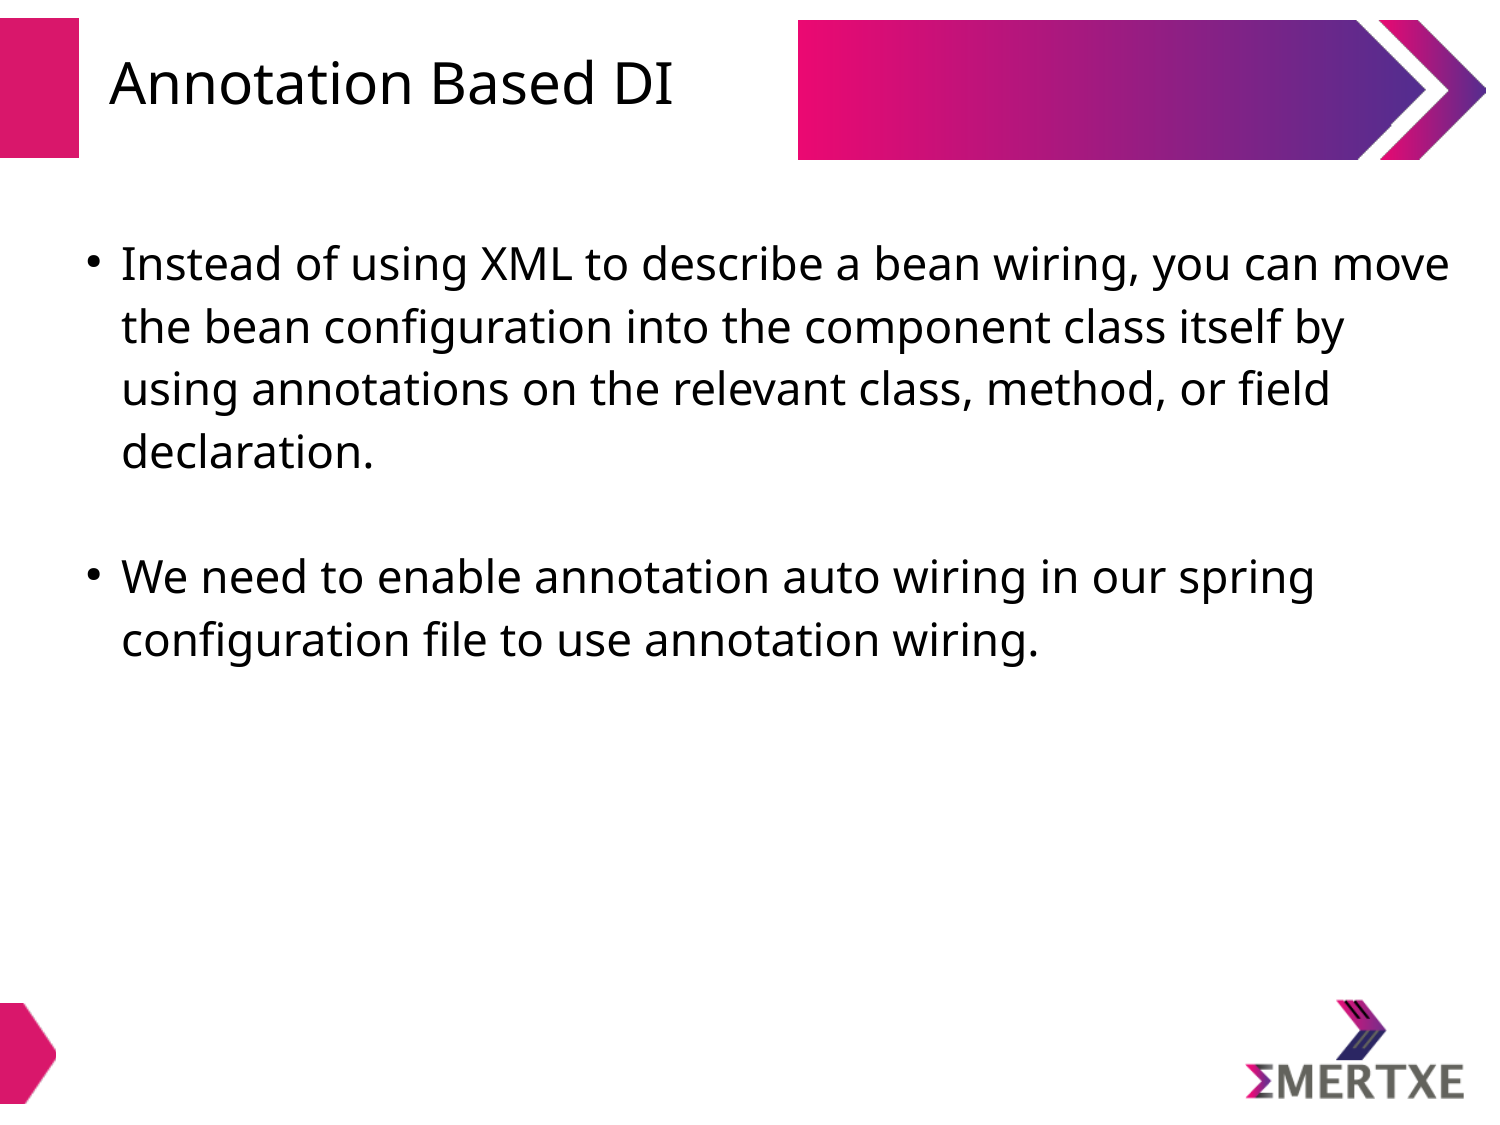

Annotation Based DI
Instead of using XML to describe a bean wiring, you can move the bean configuration into the component class itself by using annotations on the relevant class, method, or field declaration.
We need to enable annotation auto wiring in our spring configuration file to use annotation wiring.